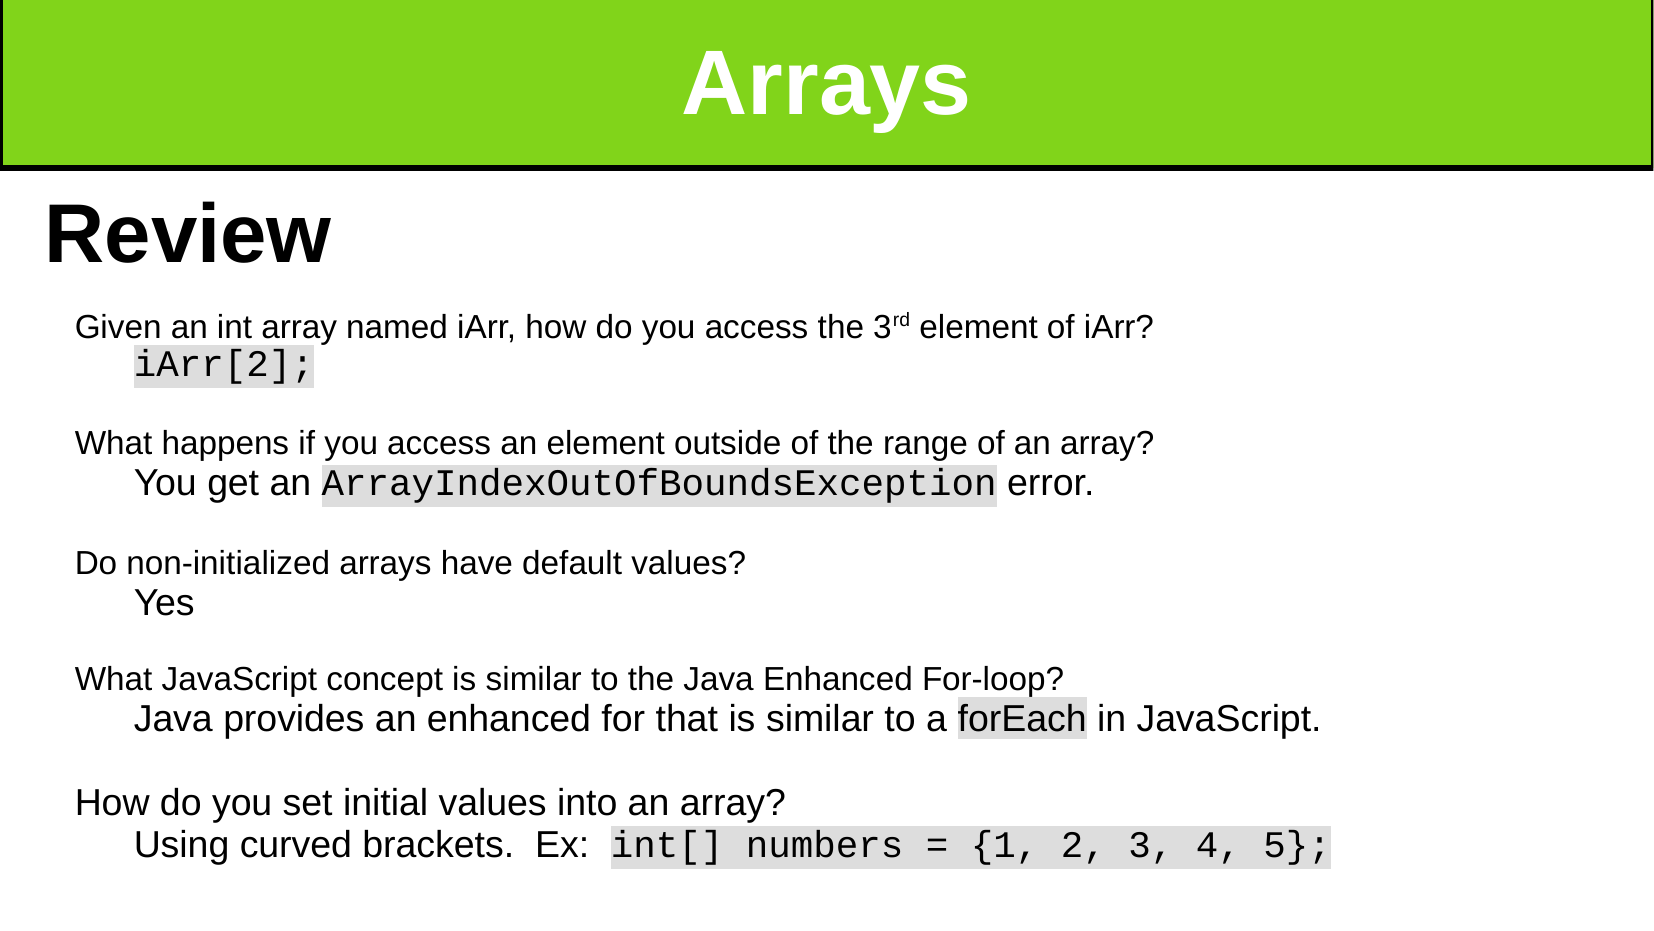

# Arrays
Review
Given an int array named iArr, how do you access the 3rd element of iArr?
iArr[2];
What happens if you access an element outside of the range of an array?
You get an ArrayIndexOutOfBoundsException error.
Do non-initialized arrays have default values?
Yes
What JavaScript concept is similar to the Java Enhanced For-loop?
Java provides an enhanced for that is similar to a forEach in JavaScript.
How do you set initial values into an array?
Using curved brackets. Ex: int[] numbers = {1, 2, 3, 4, 5};